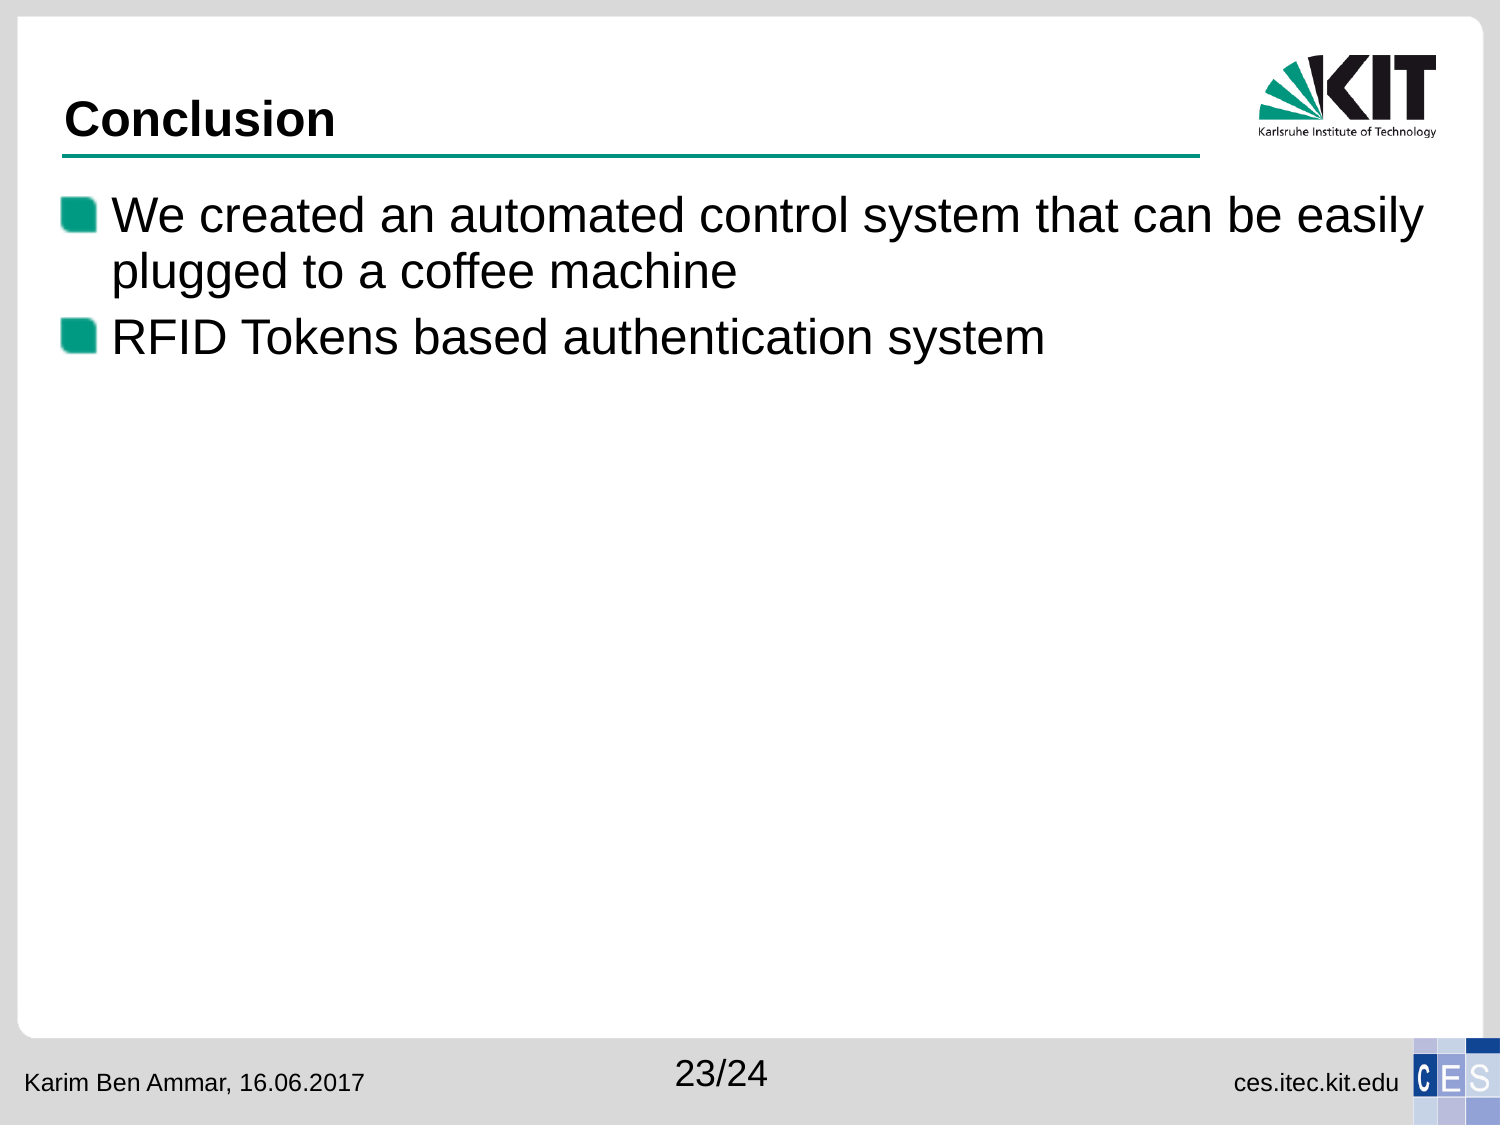

# Conclusion
We created an automated control system that can be easily plugged to a coffee machine
RFID Tokens based authentication system
23/24